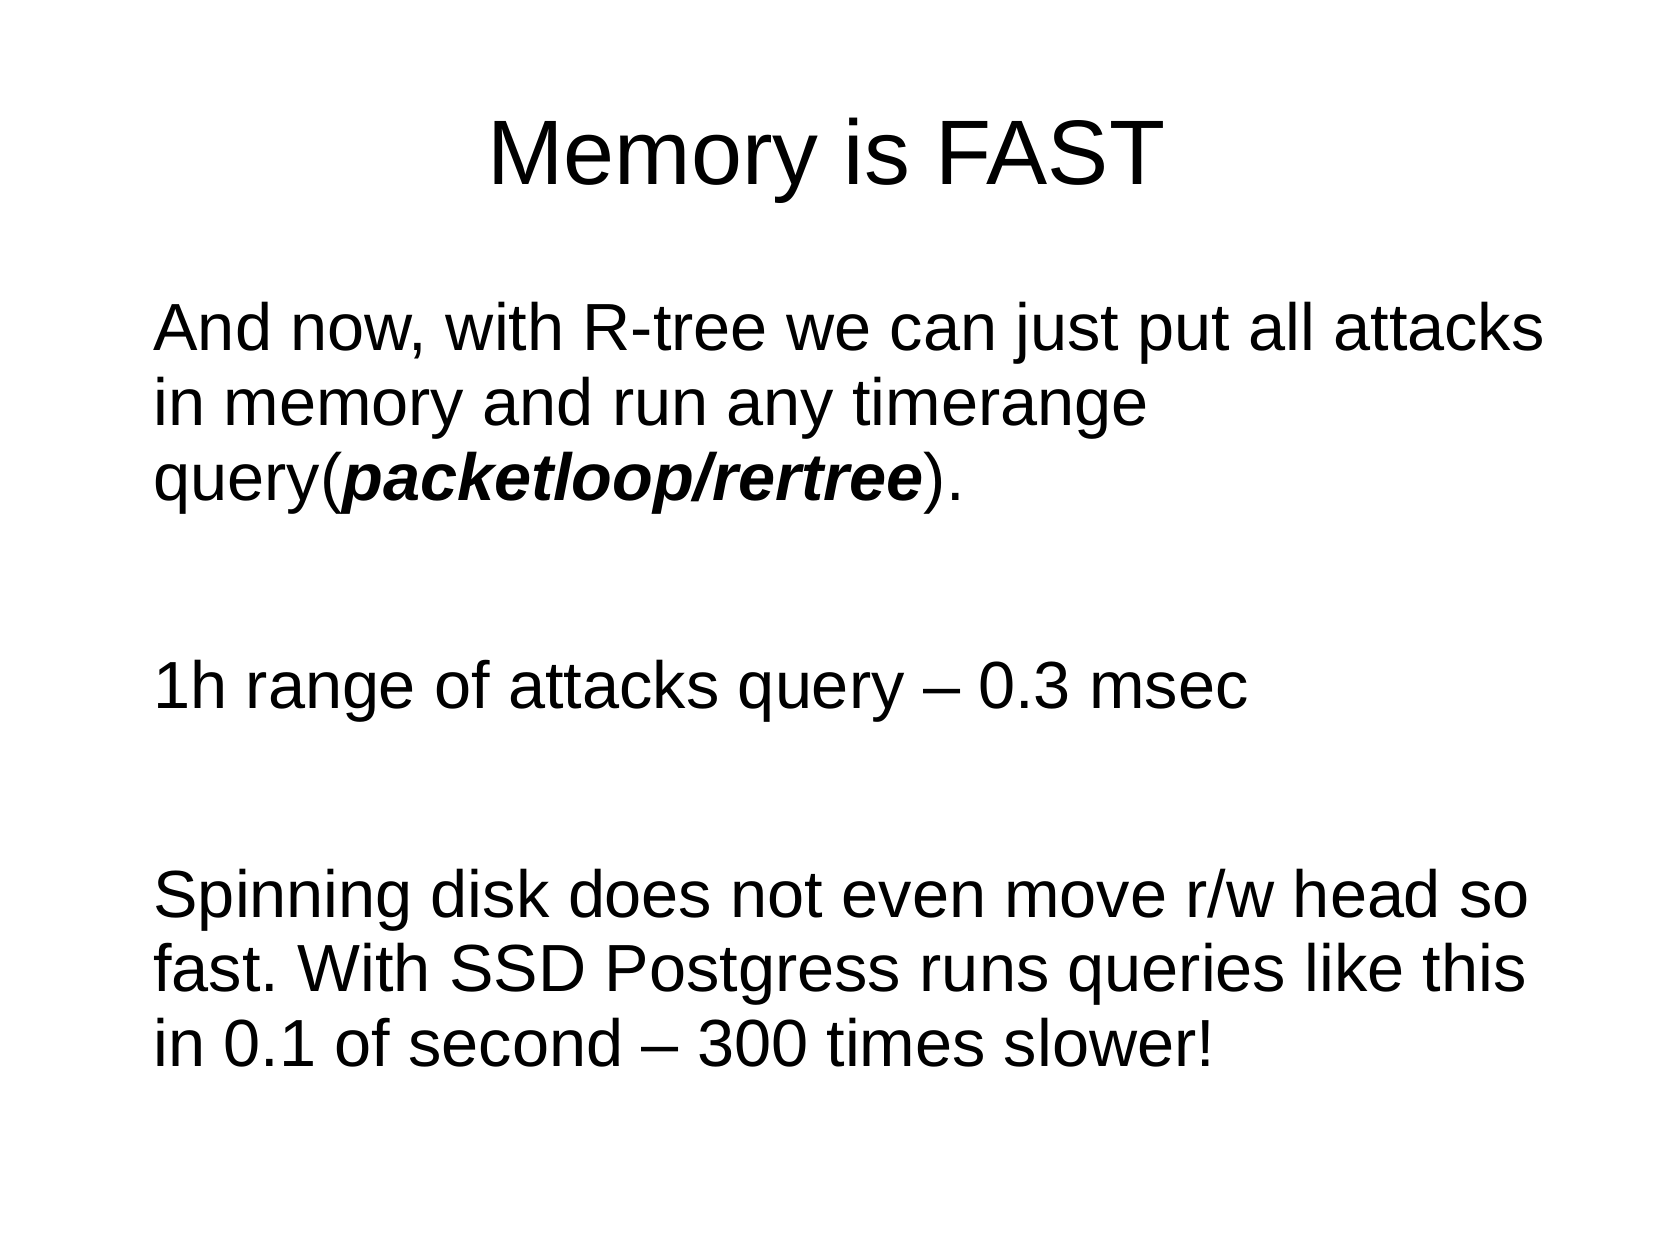

# Memory is FAST
And now, with R-tree we can just put all attacks in memory and run any timerange query(packetloop/rertree).
1h range of attacks query – 0.3 msec
Spinning disk does not even move r/w head so fast. With SSD Postgress runs queries like this in 0.1 of second – 300 times slower!